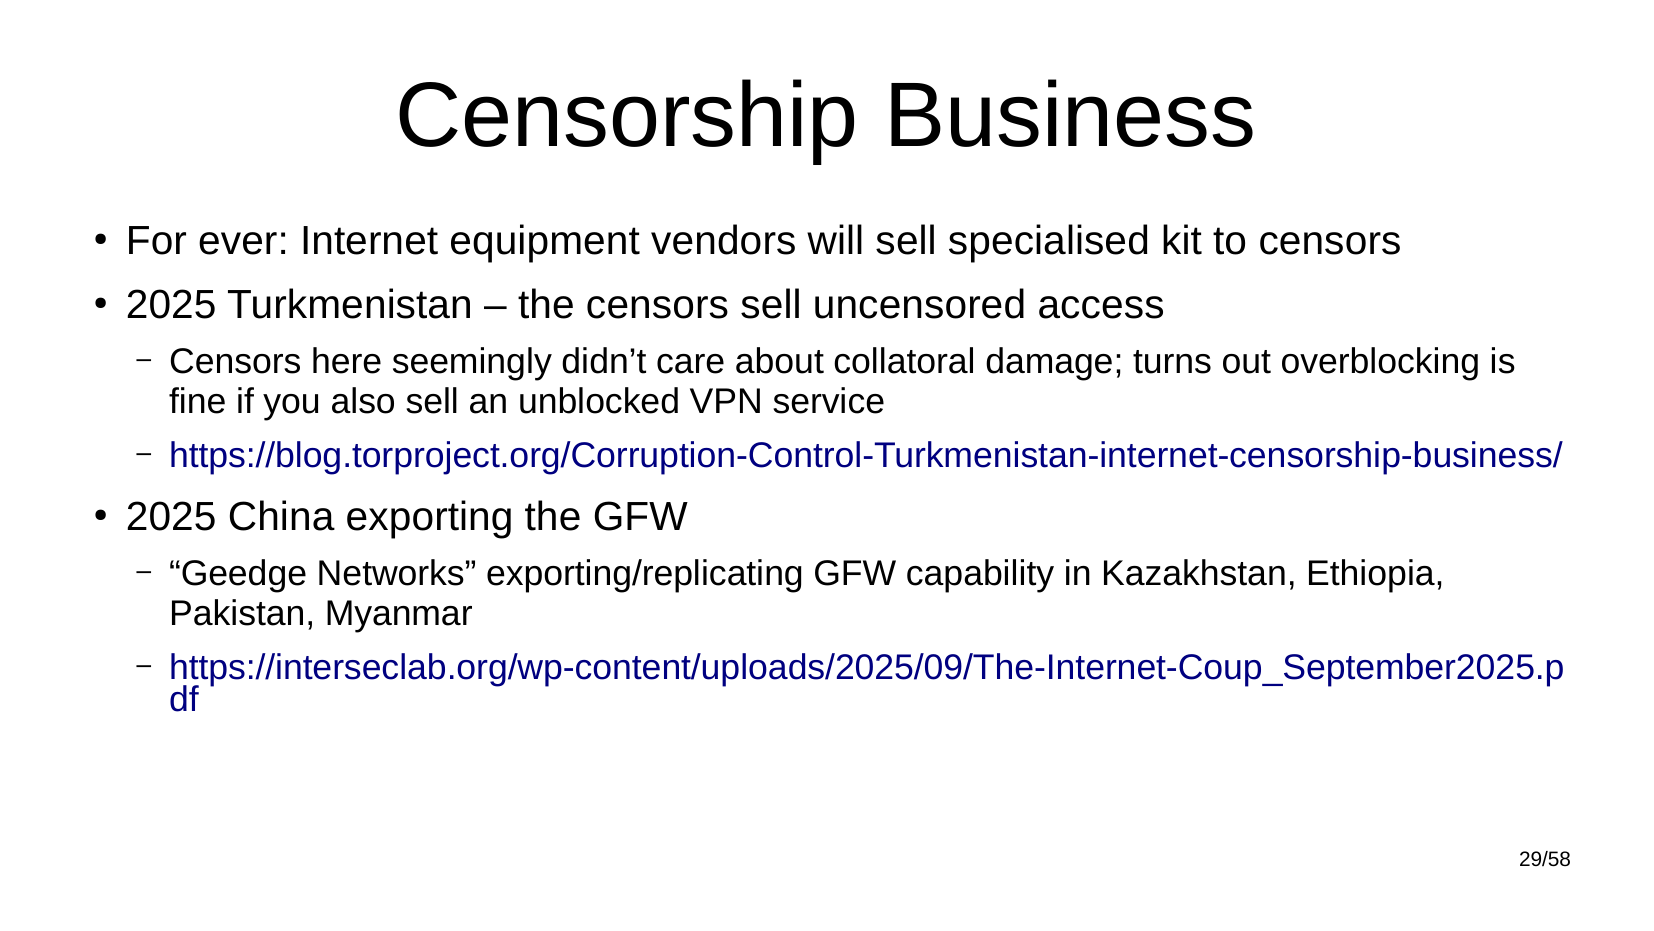

# Censorship Business
For ever: Internet equipment vendors will sell specialised kit to censors
2025 Turkmenistan – the censors sell uncensored access
Censors here seemingly didn’t care about collatoral damage; turns out overblocking is fine if you also sell an unblocked VPN service
https://blog.torproject.org/Corruption-Control-Turkmenistan-internet-censorship-business/
2025 China exporting the GFW
“Geedge Networks” exporting/replicating GFW capability in Kazakhstan, Ethiopia, Pakistan, Myanmar
https://interseclab.org/wp-content/uploads/2025/09/The-Internet-Coup_September2025.pdf
29